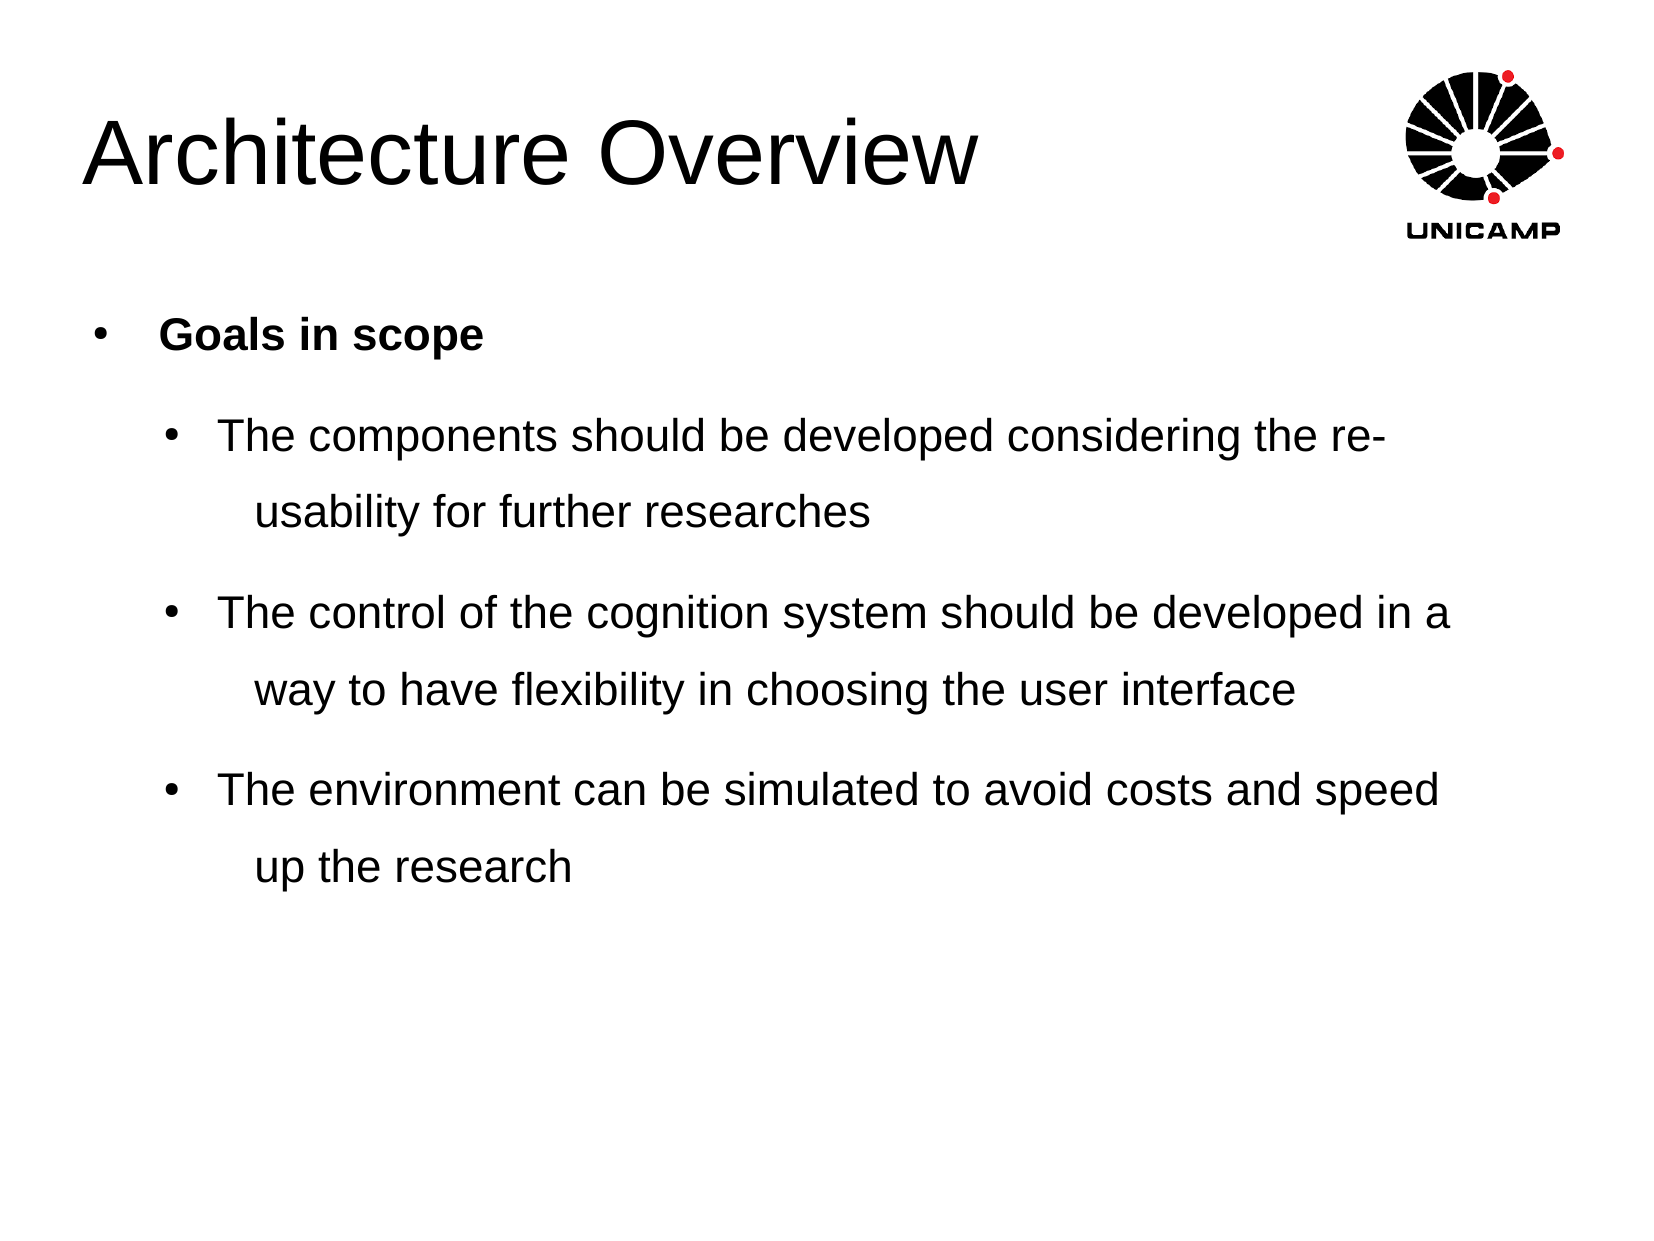

# Architecture Overview
 Goals in scope
The components should be developed considering the re-usability for further researches
The control of the cognition system should be developed in a way to have flexibility in choosing the user interface
The environment can be simulated to avoid costs and speed up the research